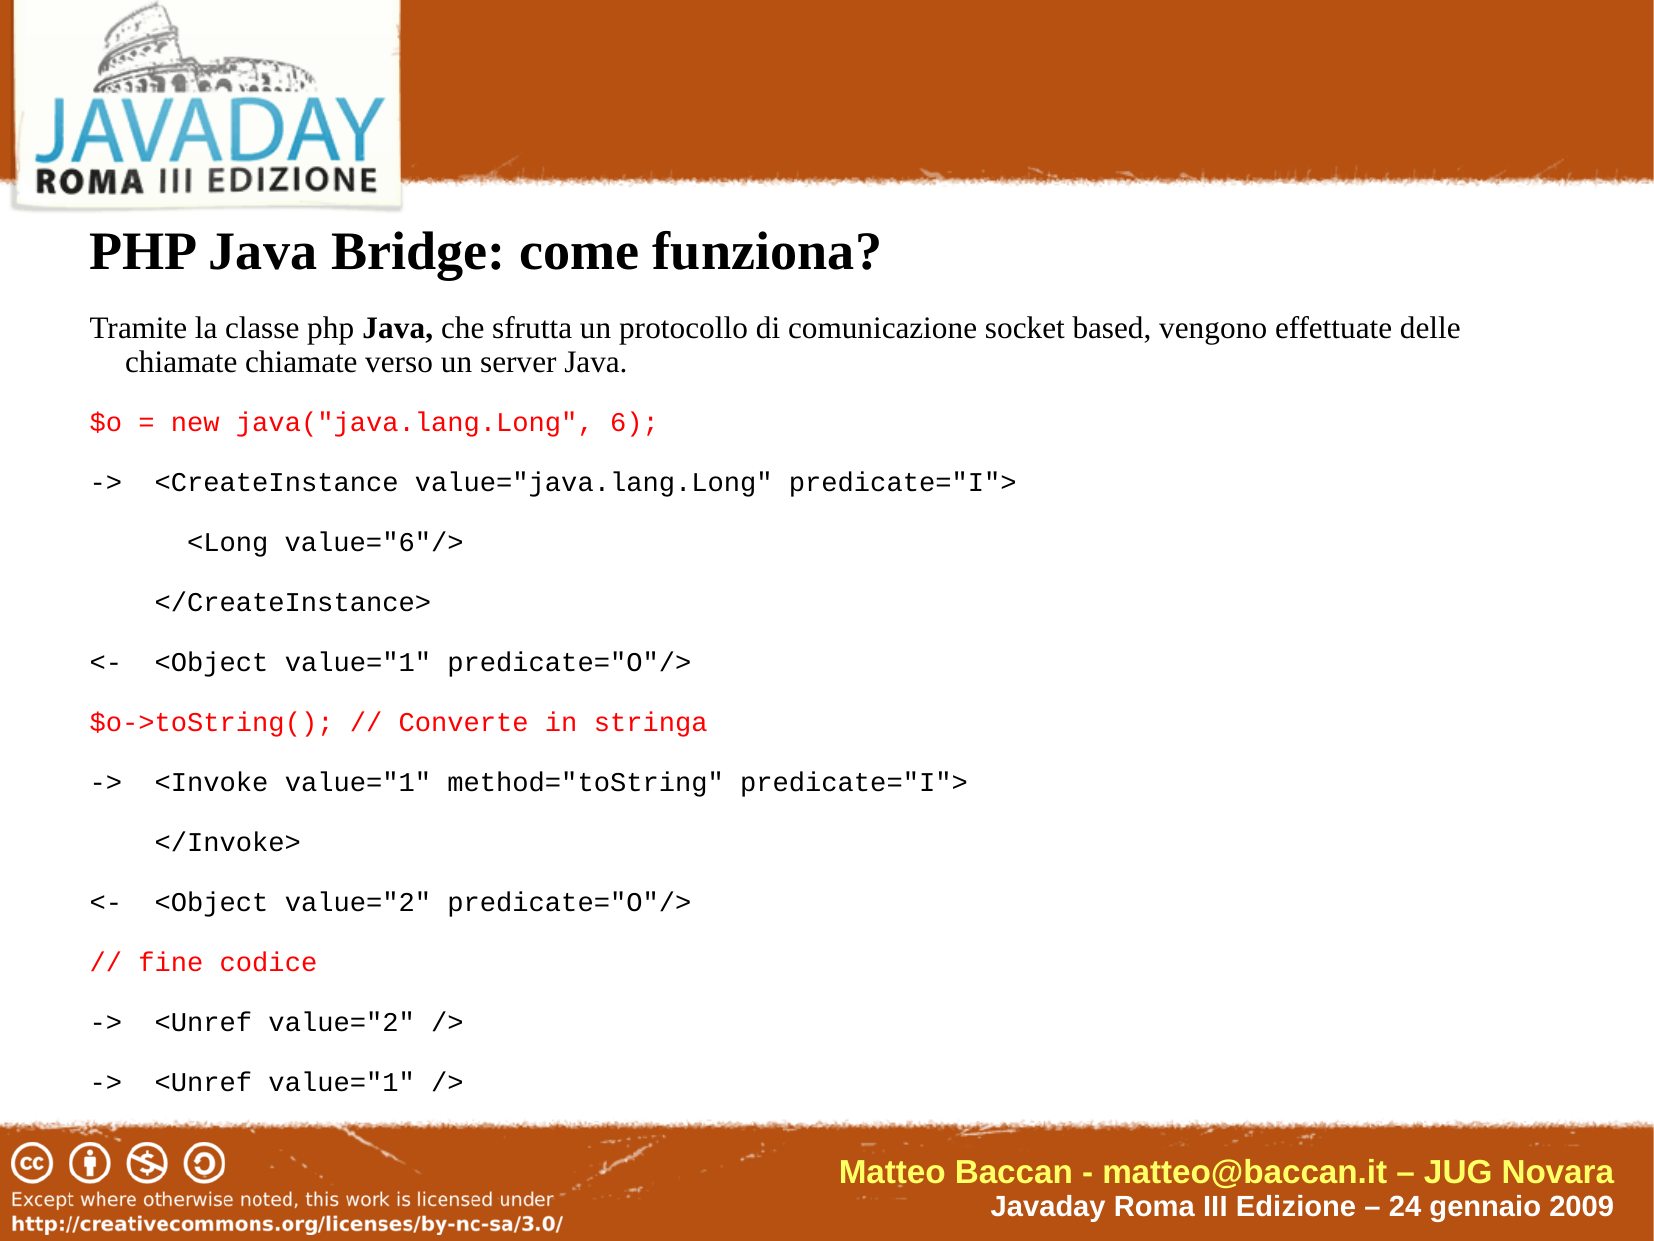

# PHP Java Bridge: come funziona?
Tramite la classe php Java, che sfrutta un protocollo di comunicazione socket based, vengono effettuate delle chiamate chiamate verso un server Java.
$o = new java("java.lang.Long", 6);
-> <CreateInstance value="java.lang.Long" predicate="I">
 <Long value="6"/>
 </CreateInstance>
<- <Object value="1" predicate="O"/>
$o->toString(); // Converte in stringa
-> <Invoke value="1" method="toString" predicate="I">
 </Invoke>
<- <Object value="2" predicate="O"/>
// fine codice
-> <Unref value="2" />
-> <Unref value="1" />